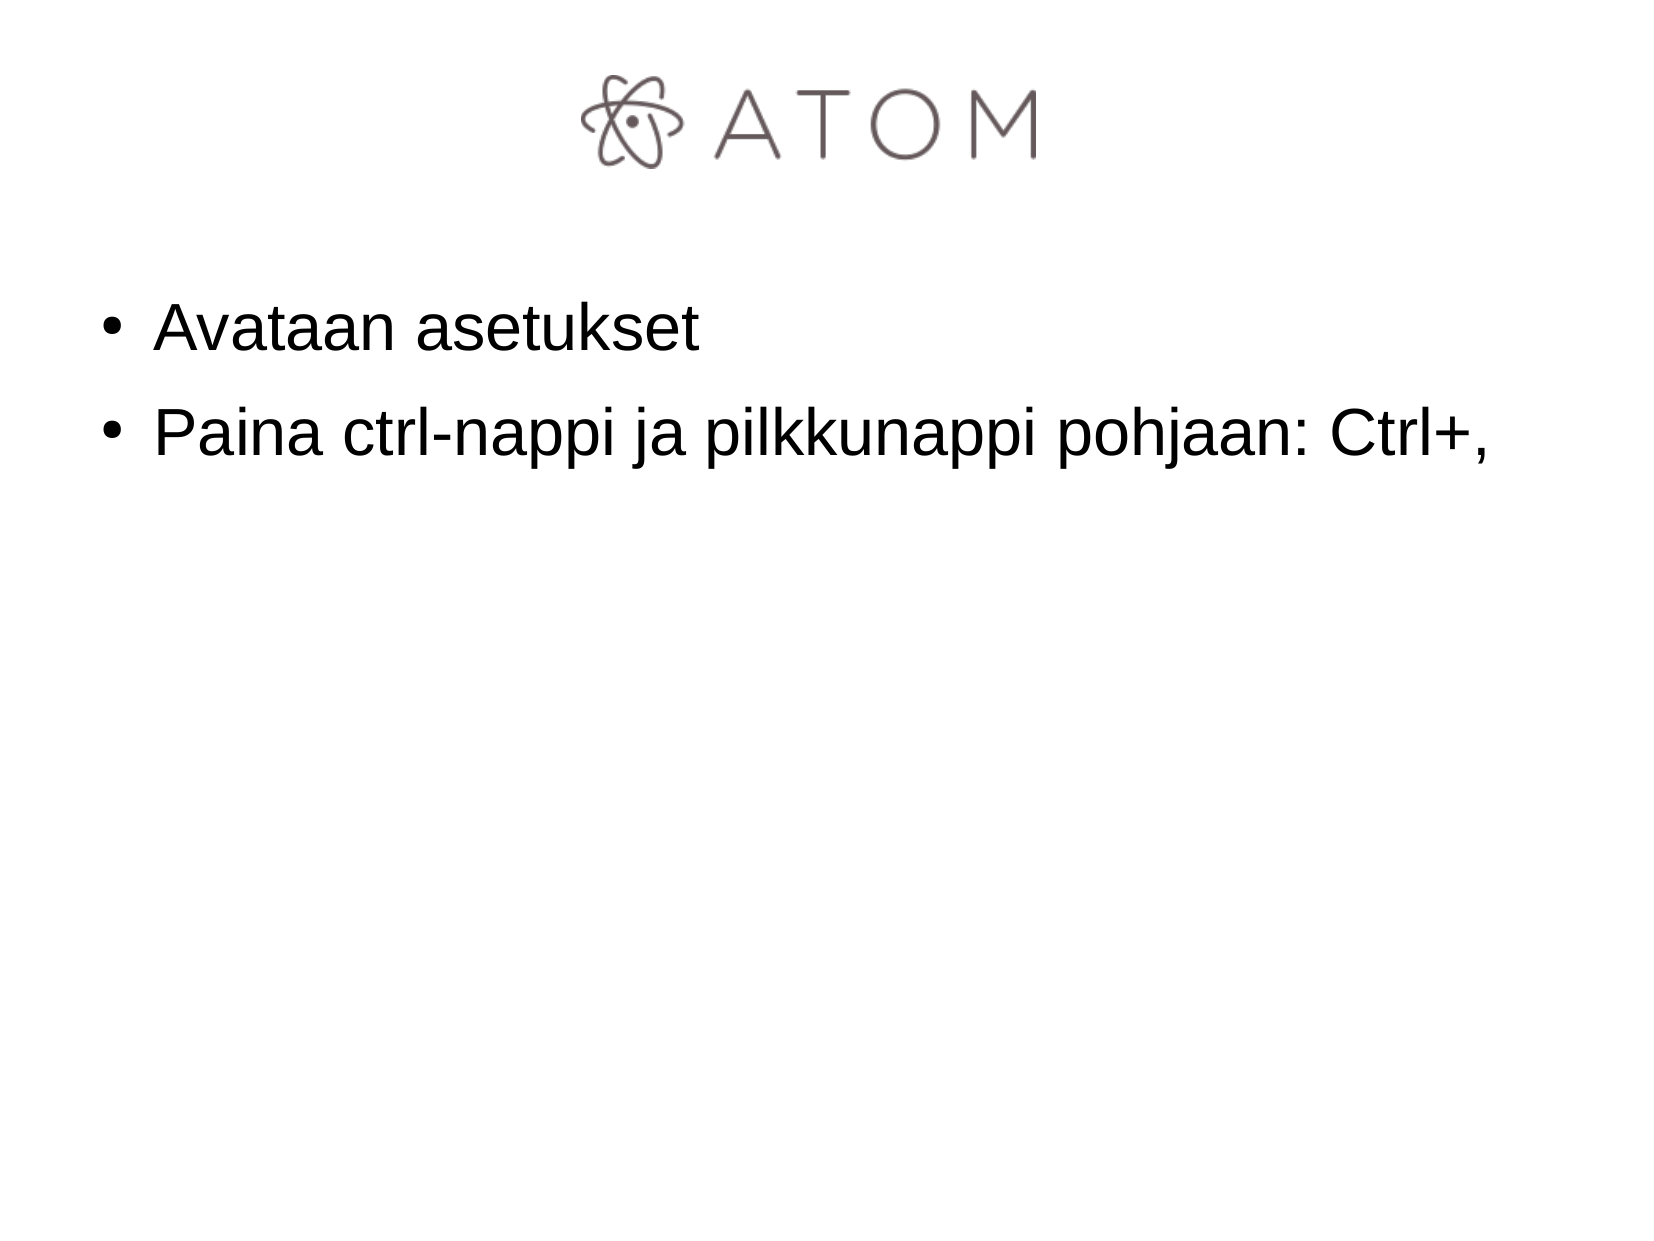

# Avataan asetukset
Paina ctrl-nappi ja pilkkunappi pohjaan: Ctrl+,